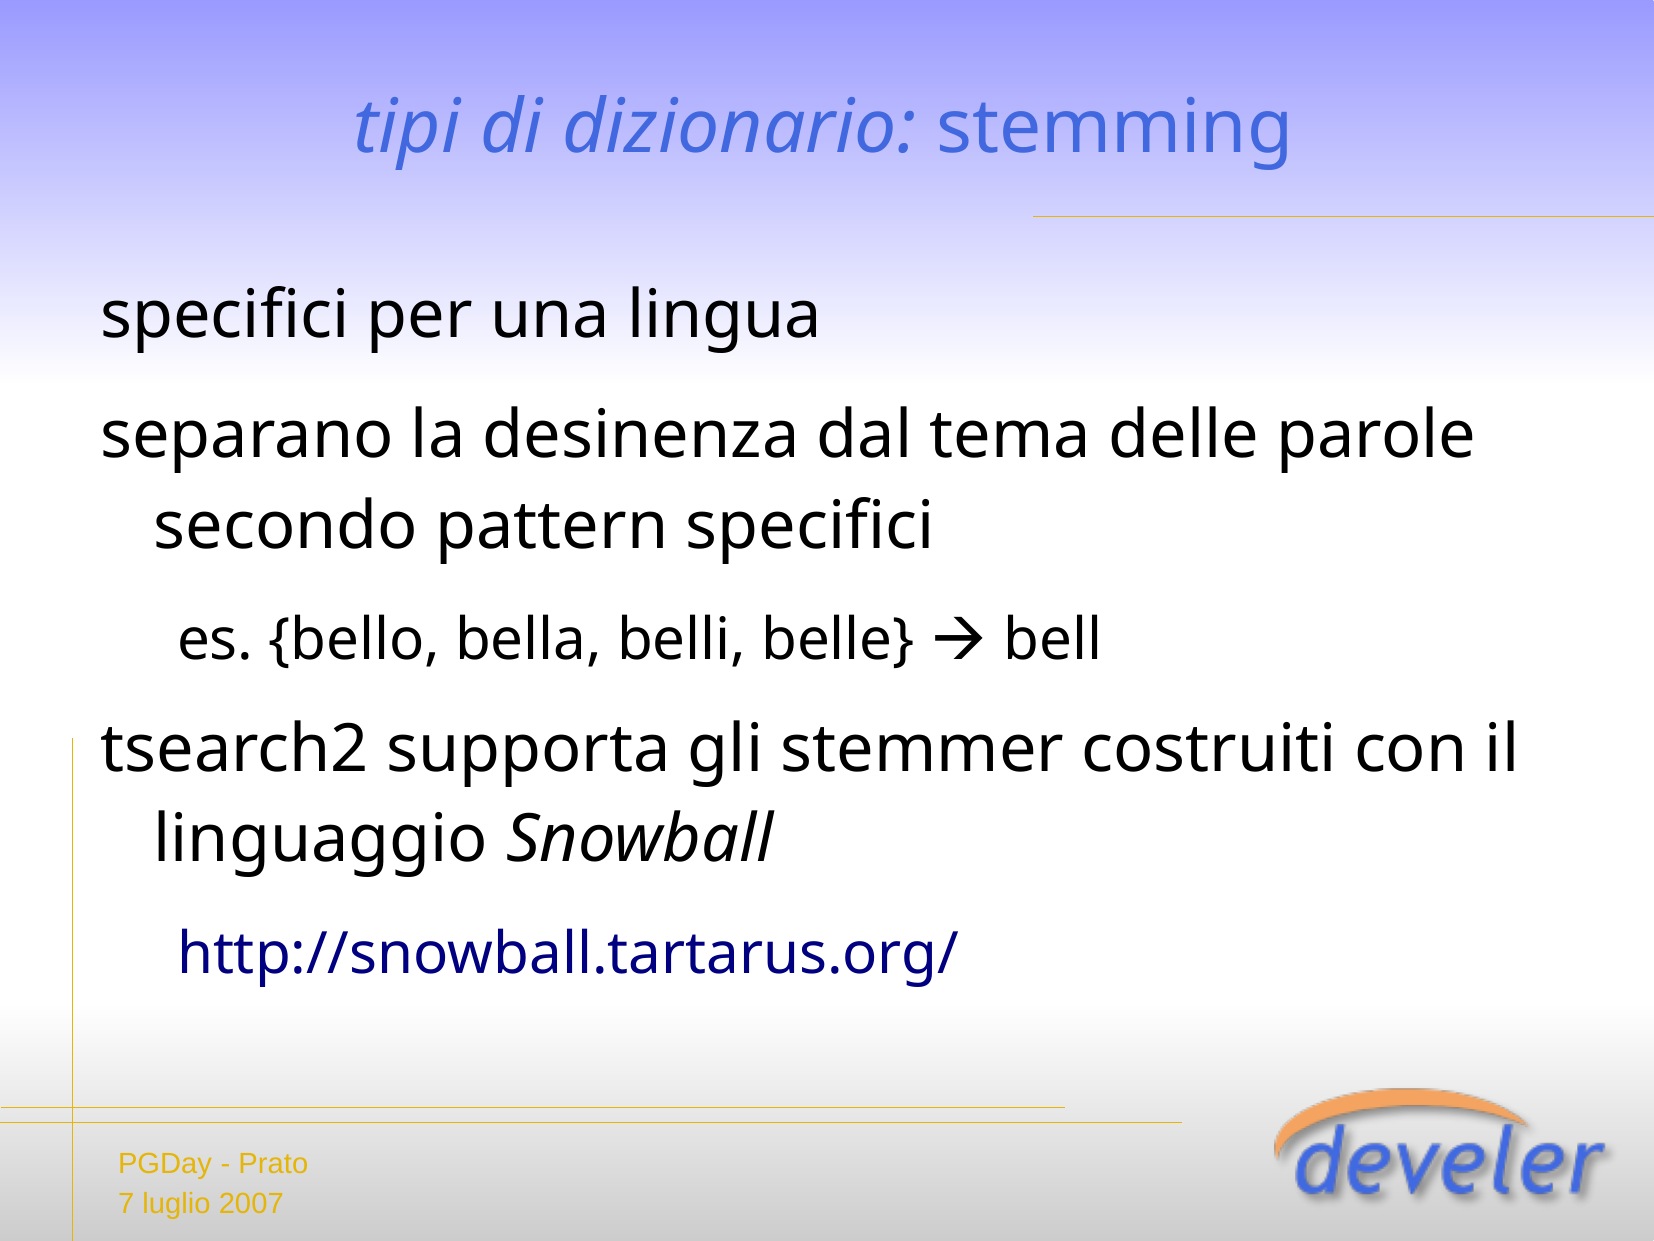

# tipi di dizionario: stemming
specifici per una lingua
separano la desinenza dal tema delle parole secondo pattern specifici
es. {bello, bella, belli, belle}  bell
tsearch2 supporta gli stemmer costruiti con il linguaggio Snowball
http://snowball.tartarus.org/
PGDay - Prato
7 luglio 2007